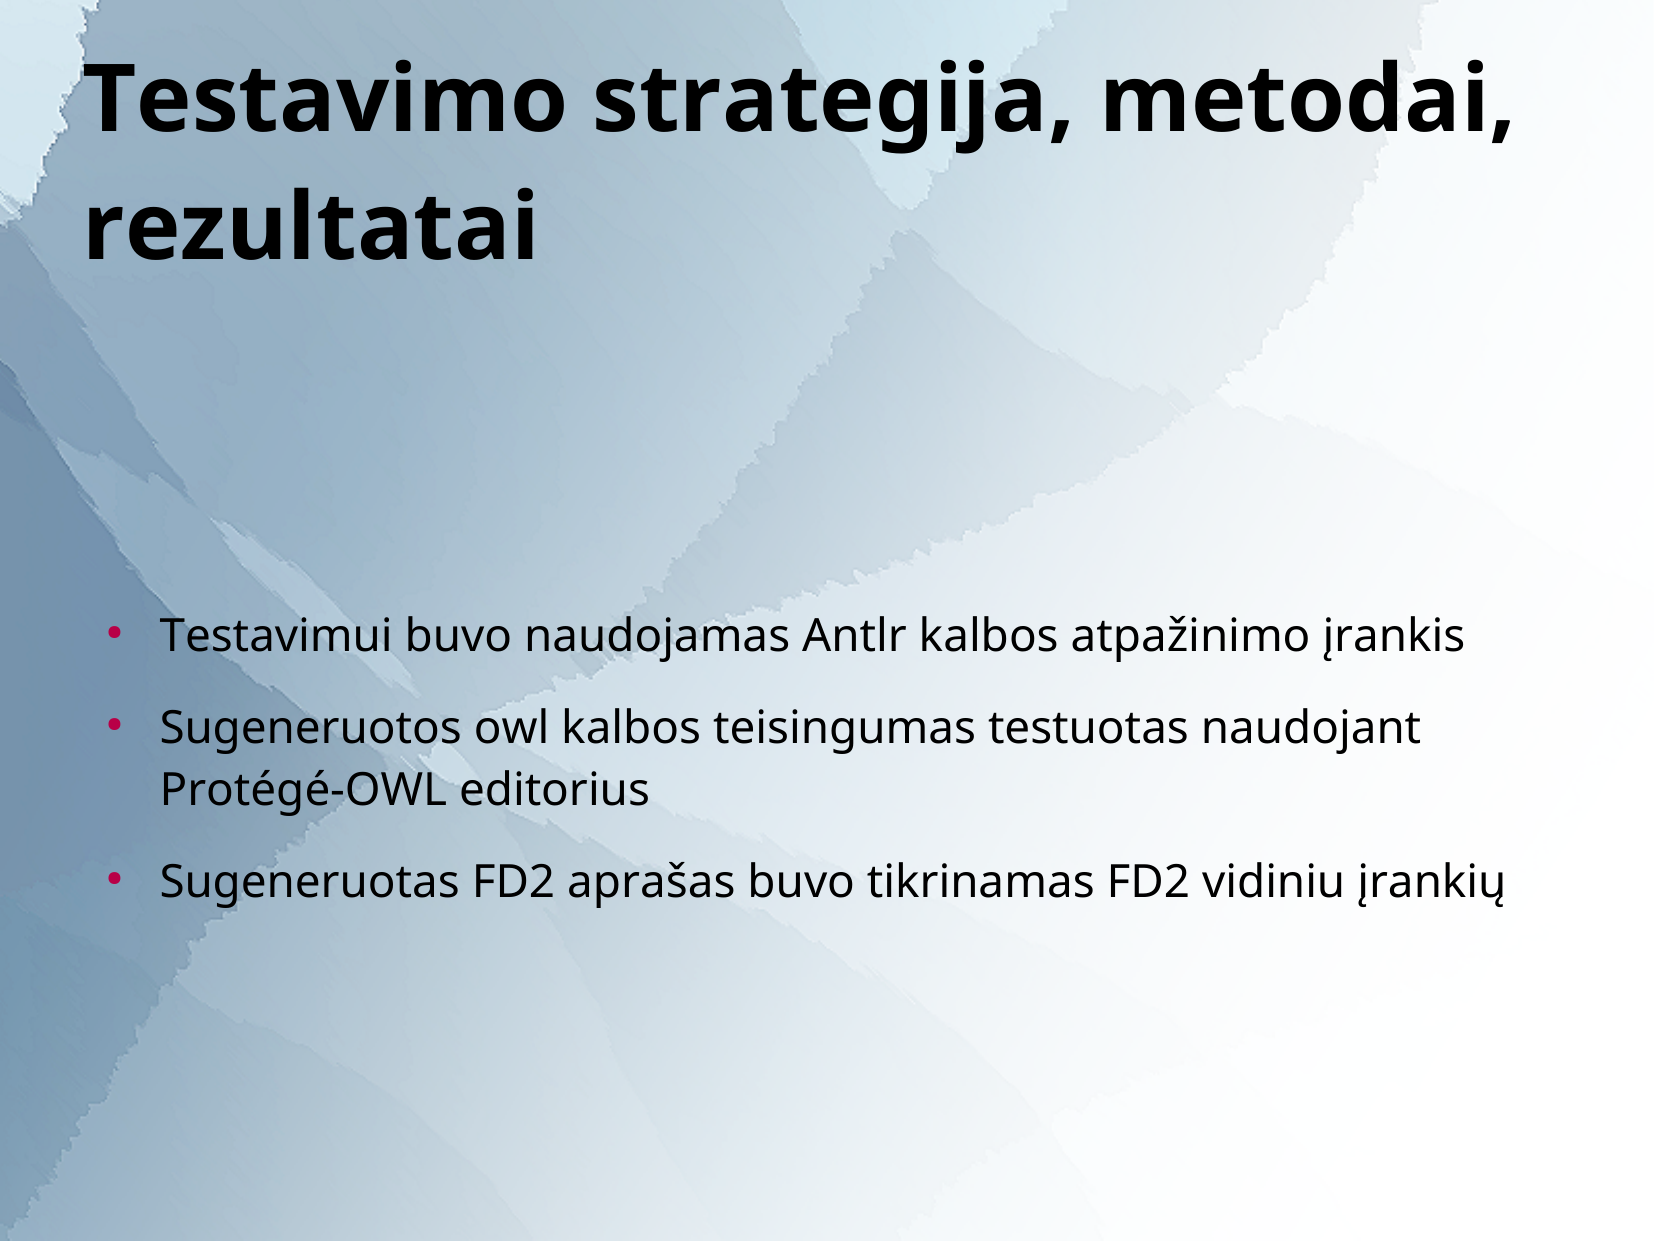

# Testavimo strategija, metodai, rezultatai
Testavimui buvo naudojamas Antlr kalbos atpažinimo įrankis
Sugeneruotos owl kalbos teisingumas testuotas naudojant Protégé-OWL editorius
Sugeneruotas FD2 aprašas buvo tikrinamas FD2 vidiniu įrankių